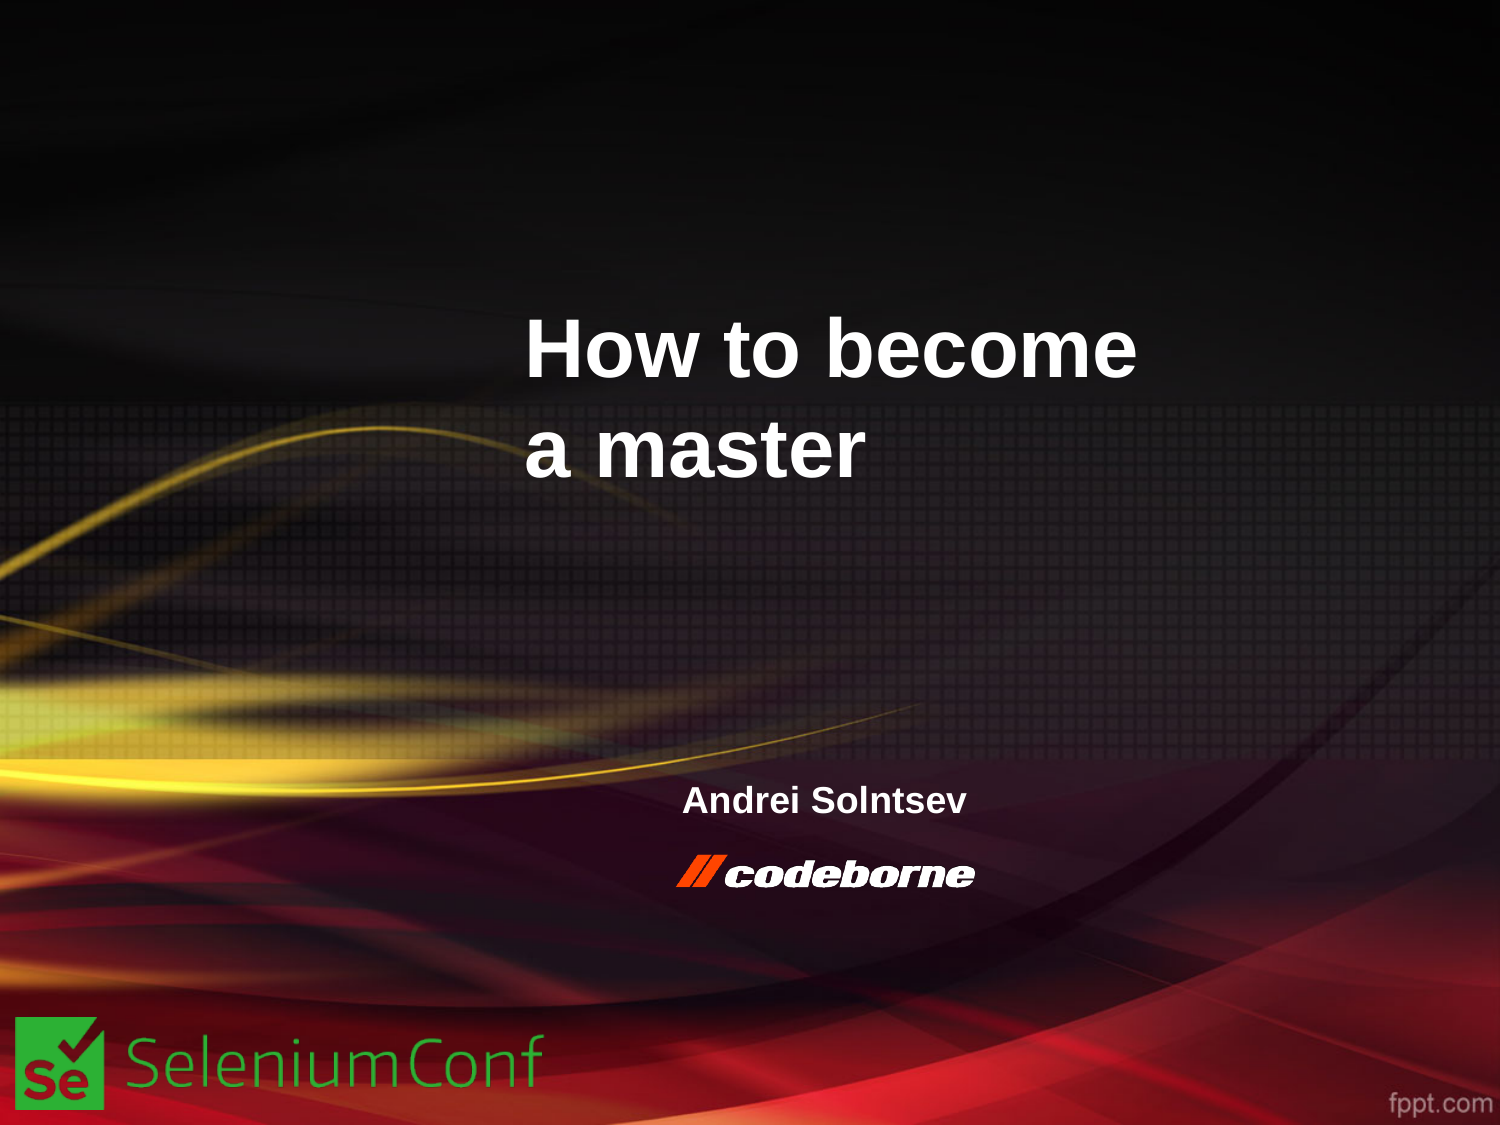

# How to become a master
Andrei Solntsev